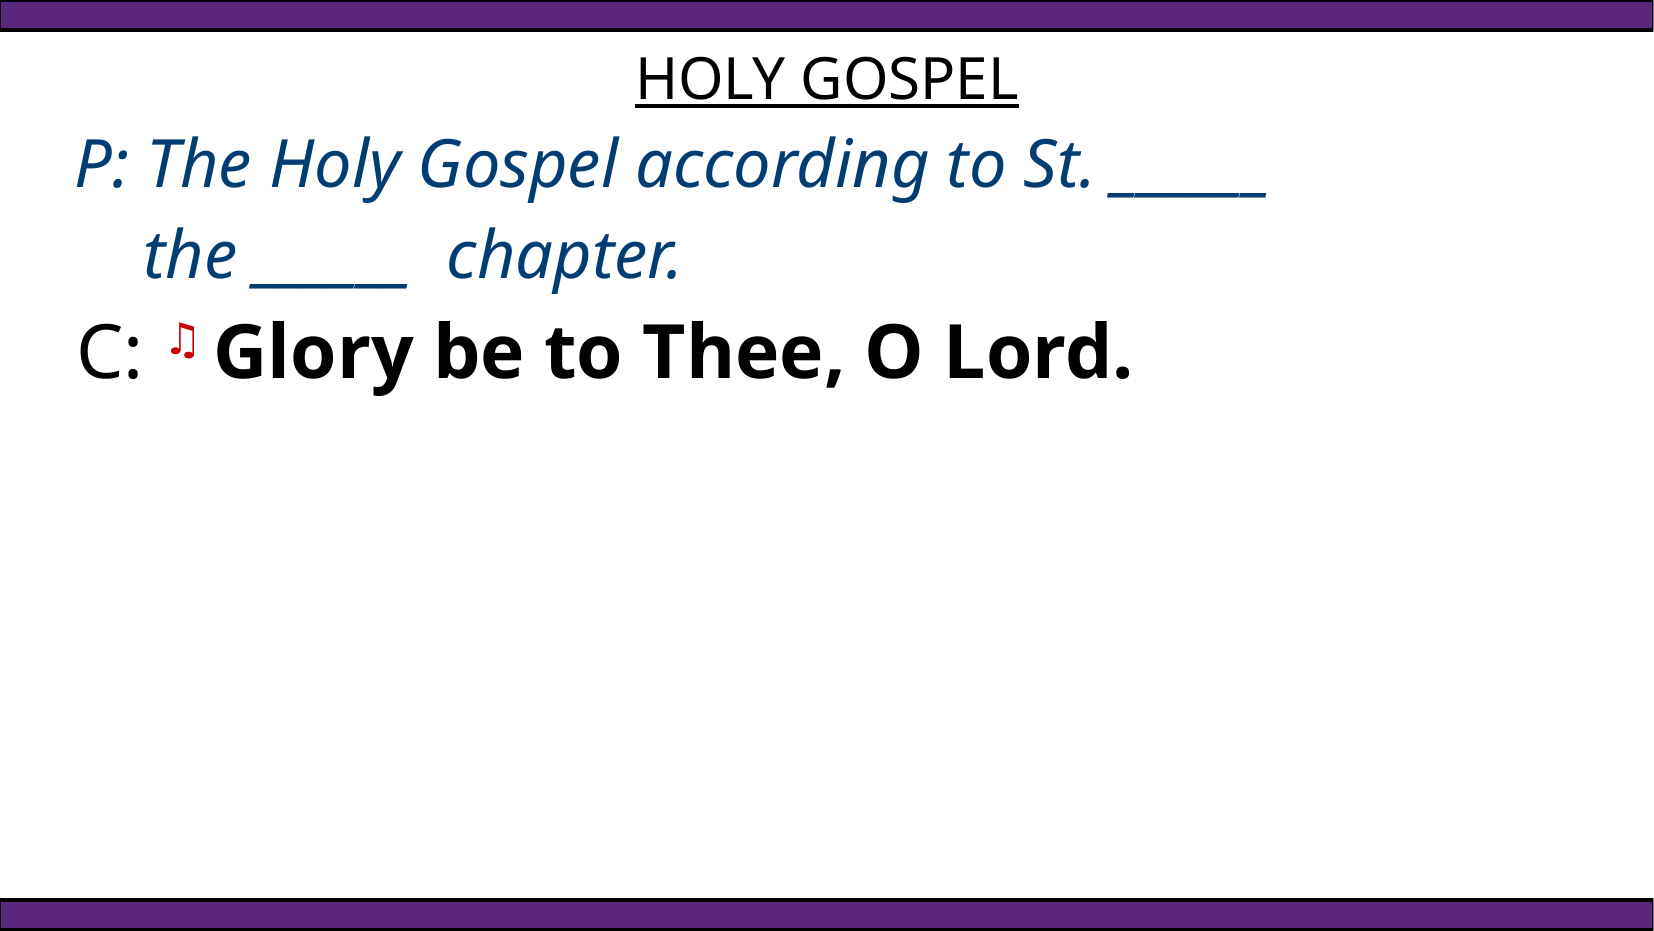

HOLY GOSPEL
P: The Holy Gospel according to St. ______
 the ______ chapter.
C: ♫ Glory be to Thee, O Lord.